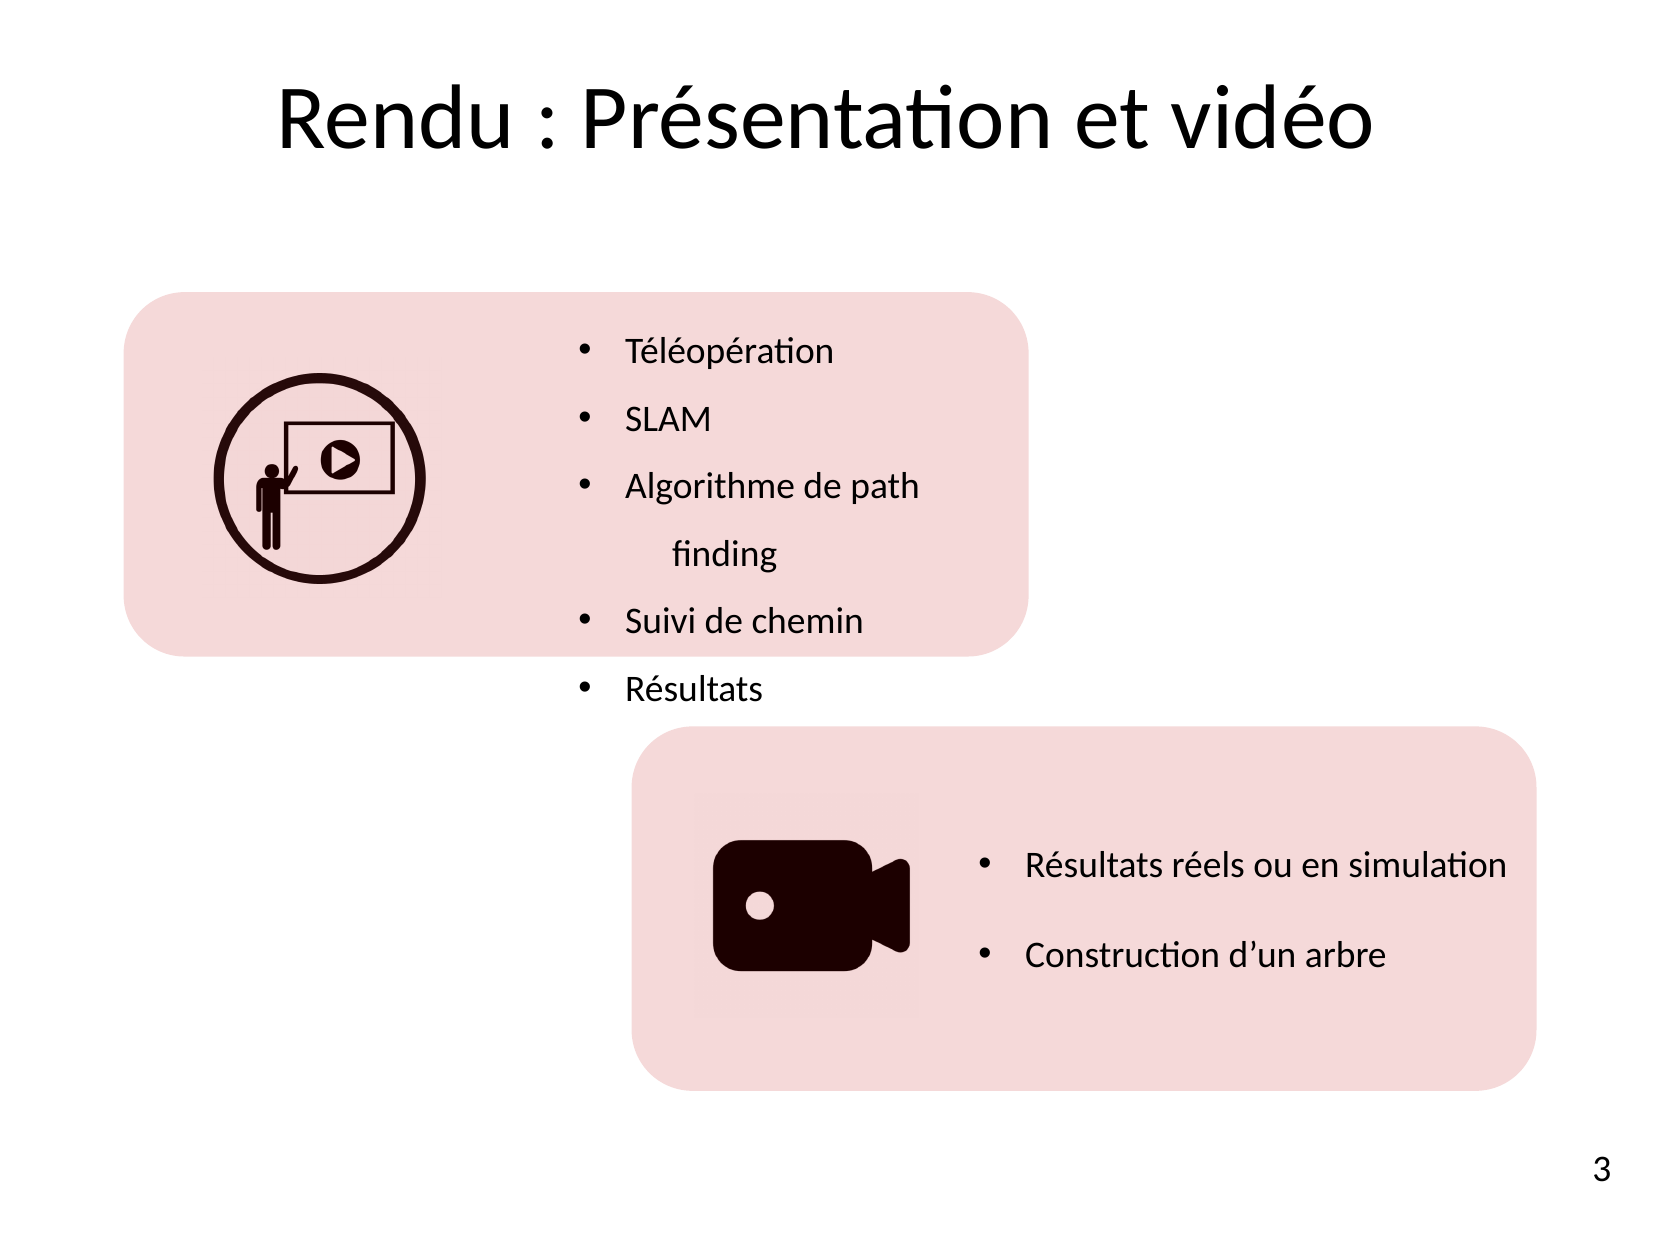

# Rendu : Présentation et vidéo
Téléopération
SLAM
Algorithme de path finding
Suivi de chemin
Résultats
Résultats réels ou en simulation
Construction d’un arbre